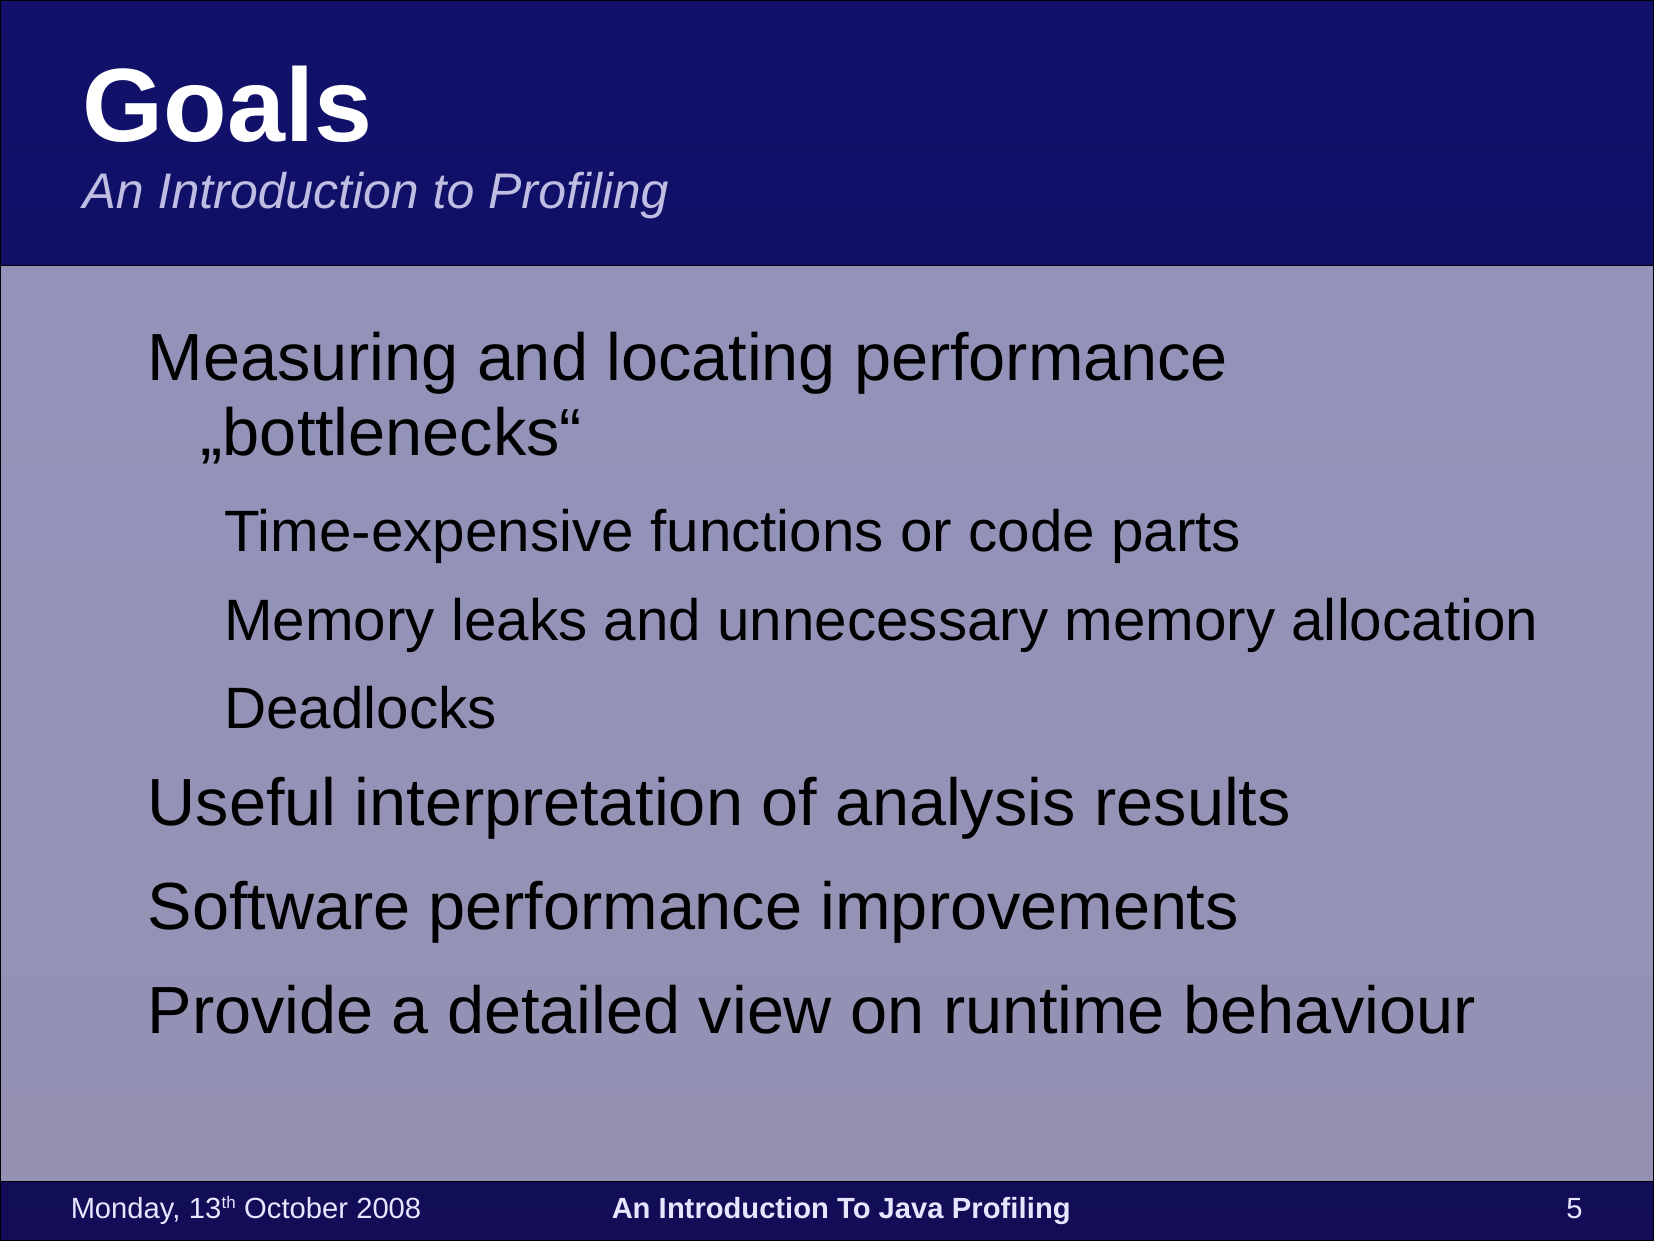

# Goals An Introduction to Profiling
Measuring and locating performance „bottlenecks“
Time-expensive functions or code parts
Memory leaks and unnecessary memory allocation
Deadlocks
Useful interpretation of analysis results
Software performance improvements
Provide a detailed view on runtime behaviour
5